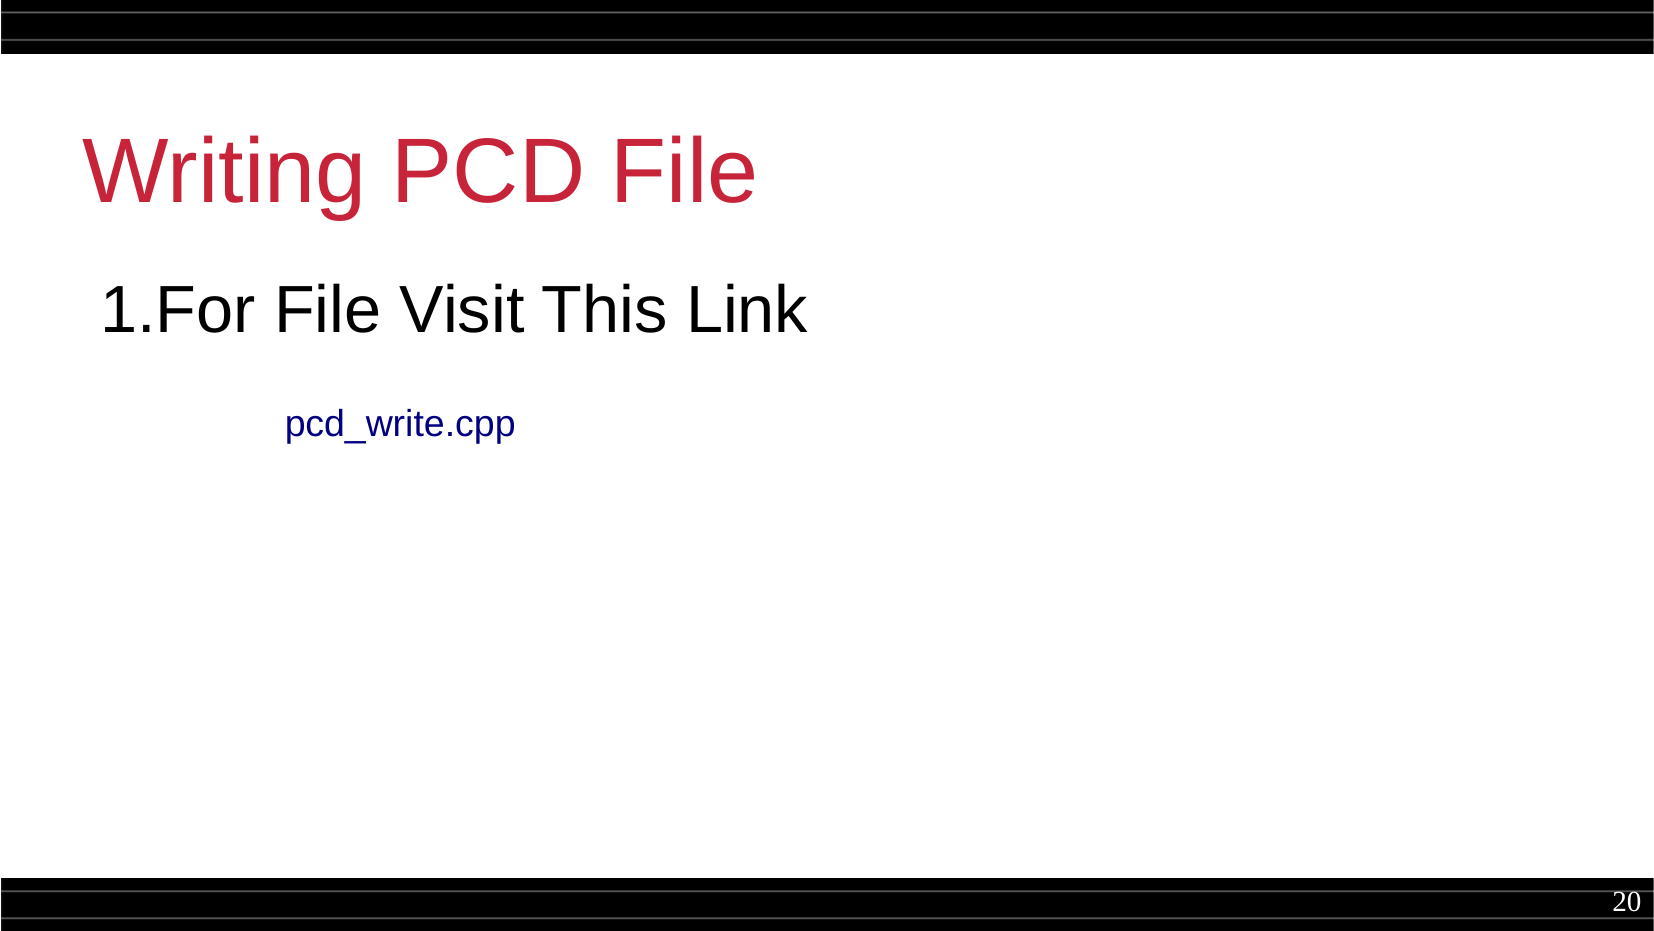

# Writing PCD File
For File Visit This Link
pcd_write.cpp